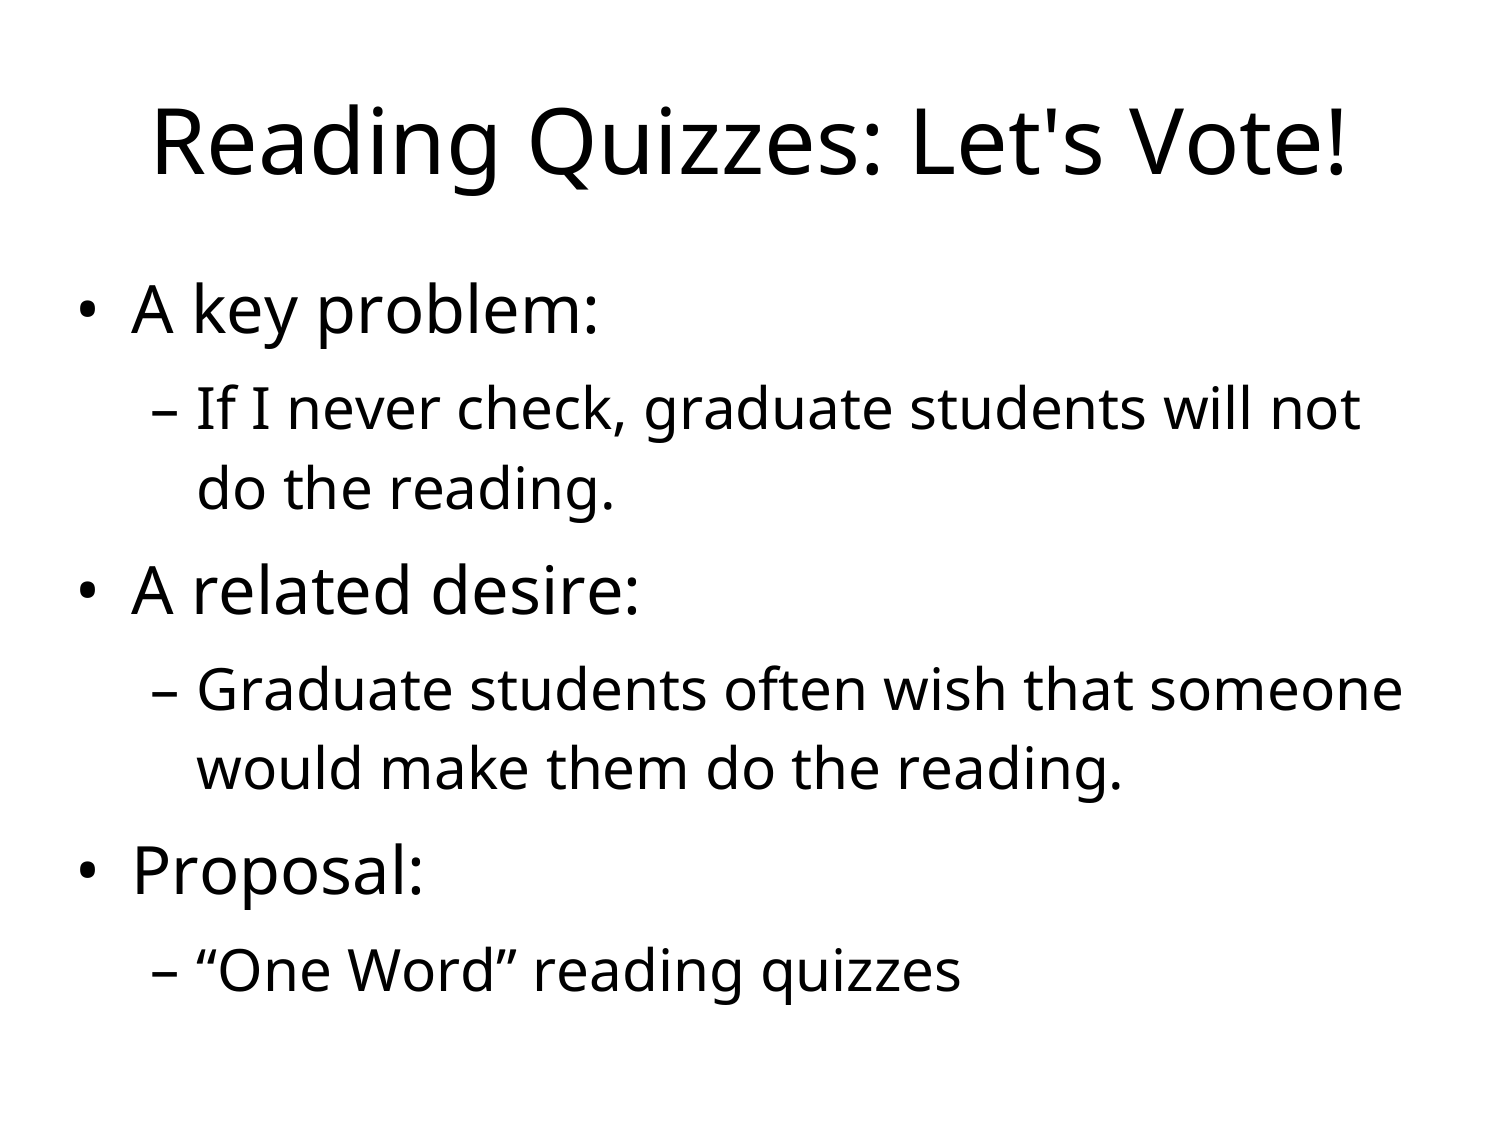

# Reading Quizzes: Let's Vote!
A key problem:
If I never check, graduate students will not do the reading.
A related desire:
Graduate students often wish that someone would make them do the reading.
Proposal:
“One Word” reading quizzes